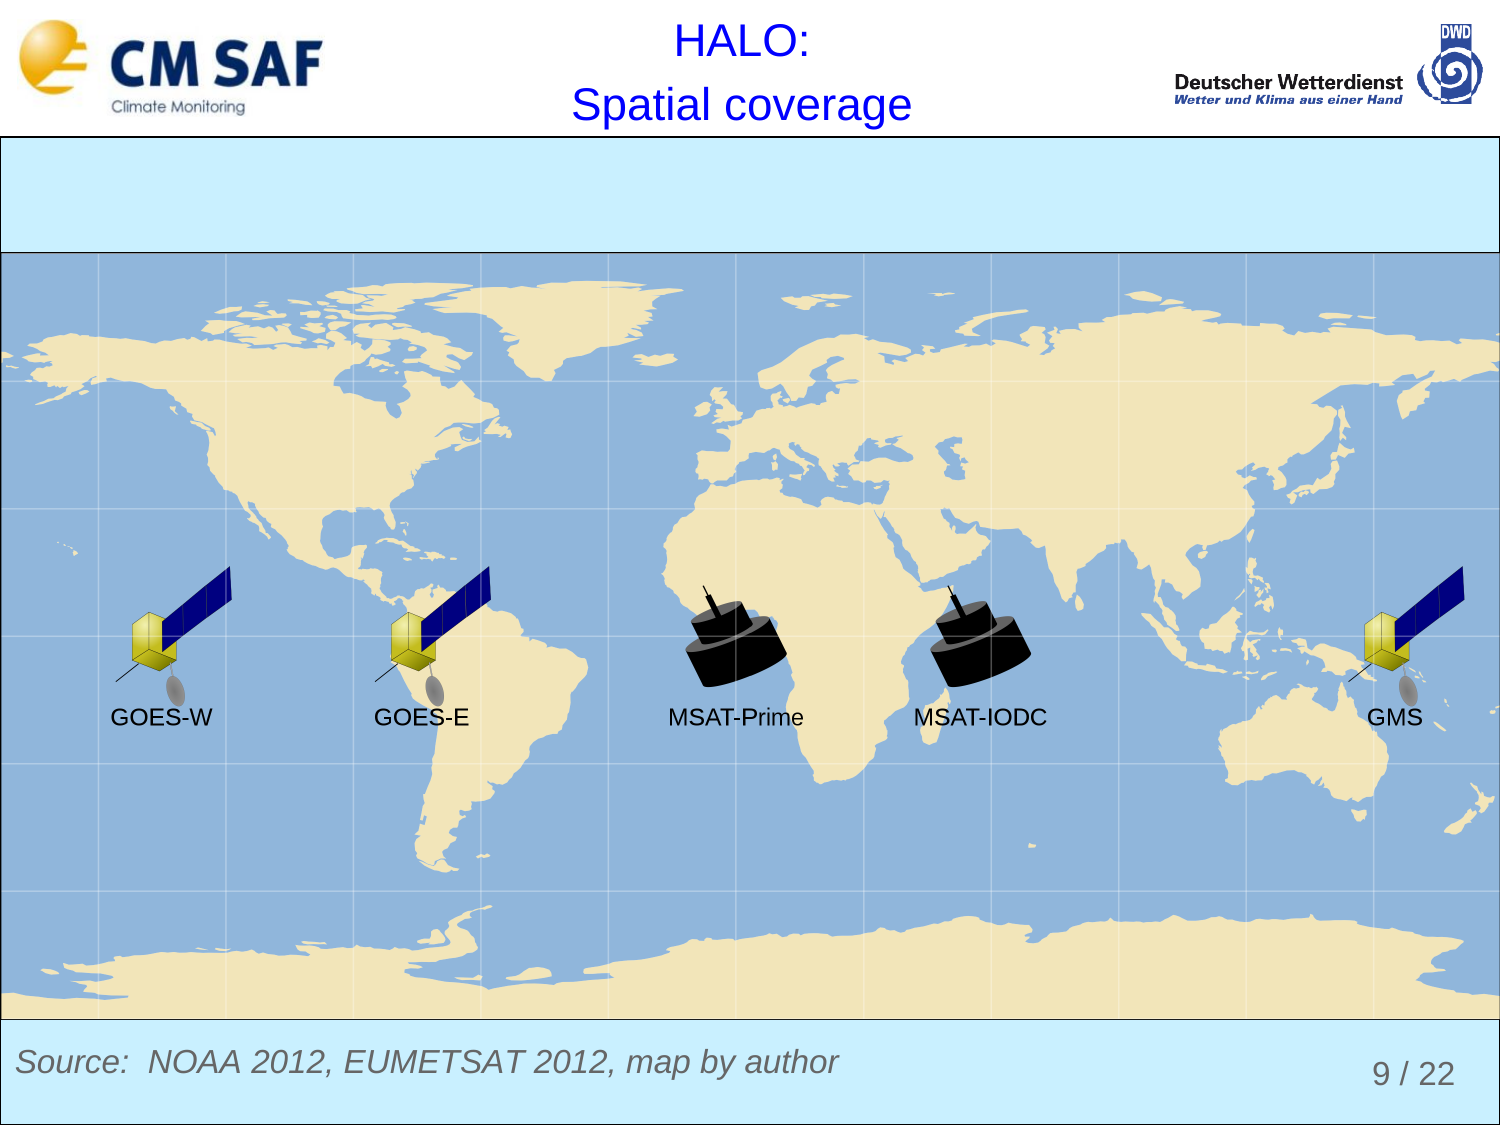

HALO:
Spatial coverage
Source: NOAA 2012, EUMETSAT 2012, map by author